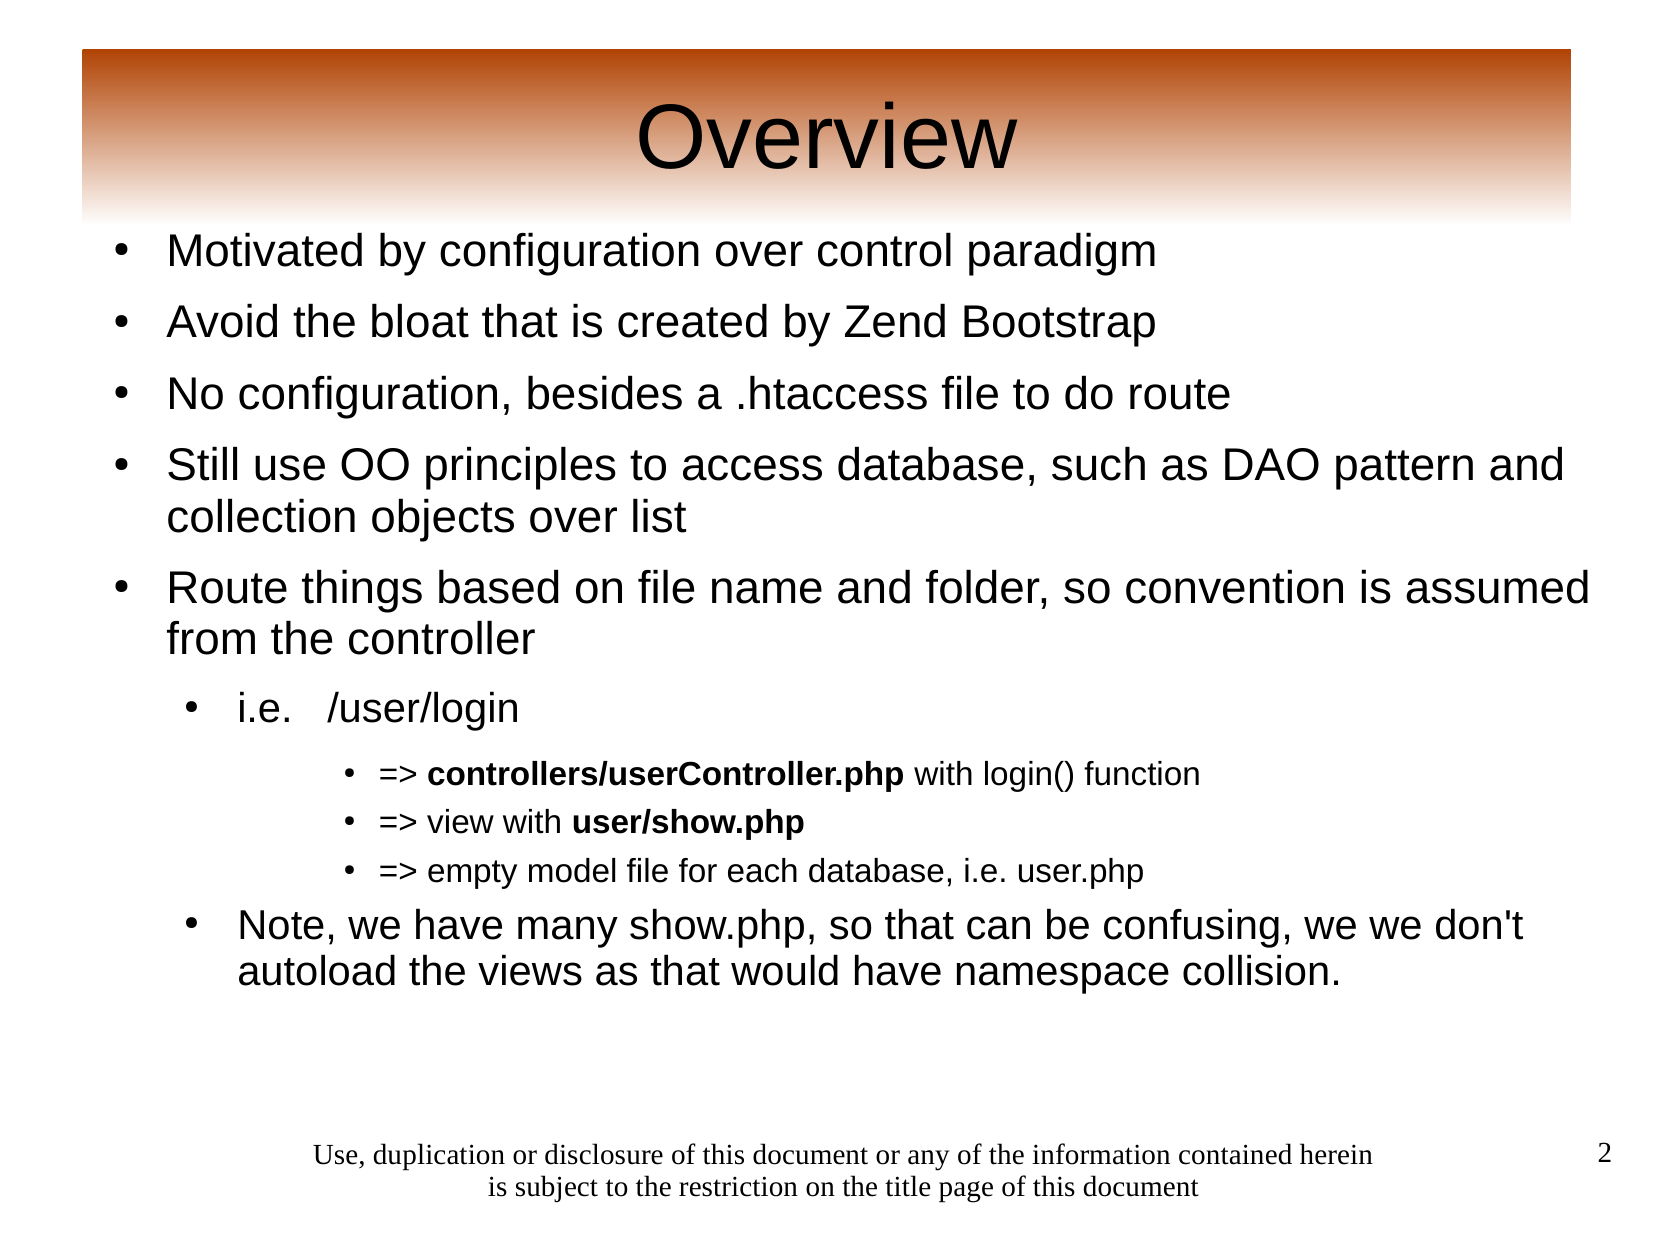

# Overview
Motivated by configuration over control paradigm
Avoid the bloat that is created by Zend Bootstrap
No configuration, besides a .htaccess file to do route
Still use OO principles to access database, such as DAO pattern and collection objects over list
Route things based on file name and folder, so convention is assumed from the controller
i.e. /user/login
=> controllers/userController.php with login() function
=> view with user/show.php
=> empty model file for each database, i.e. user.php
Note, we have many show.php, so that can be confusing, we we don't autoload the views as that would have namespace collision.
2